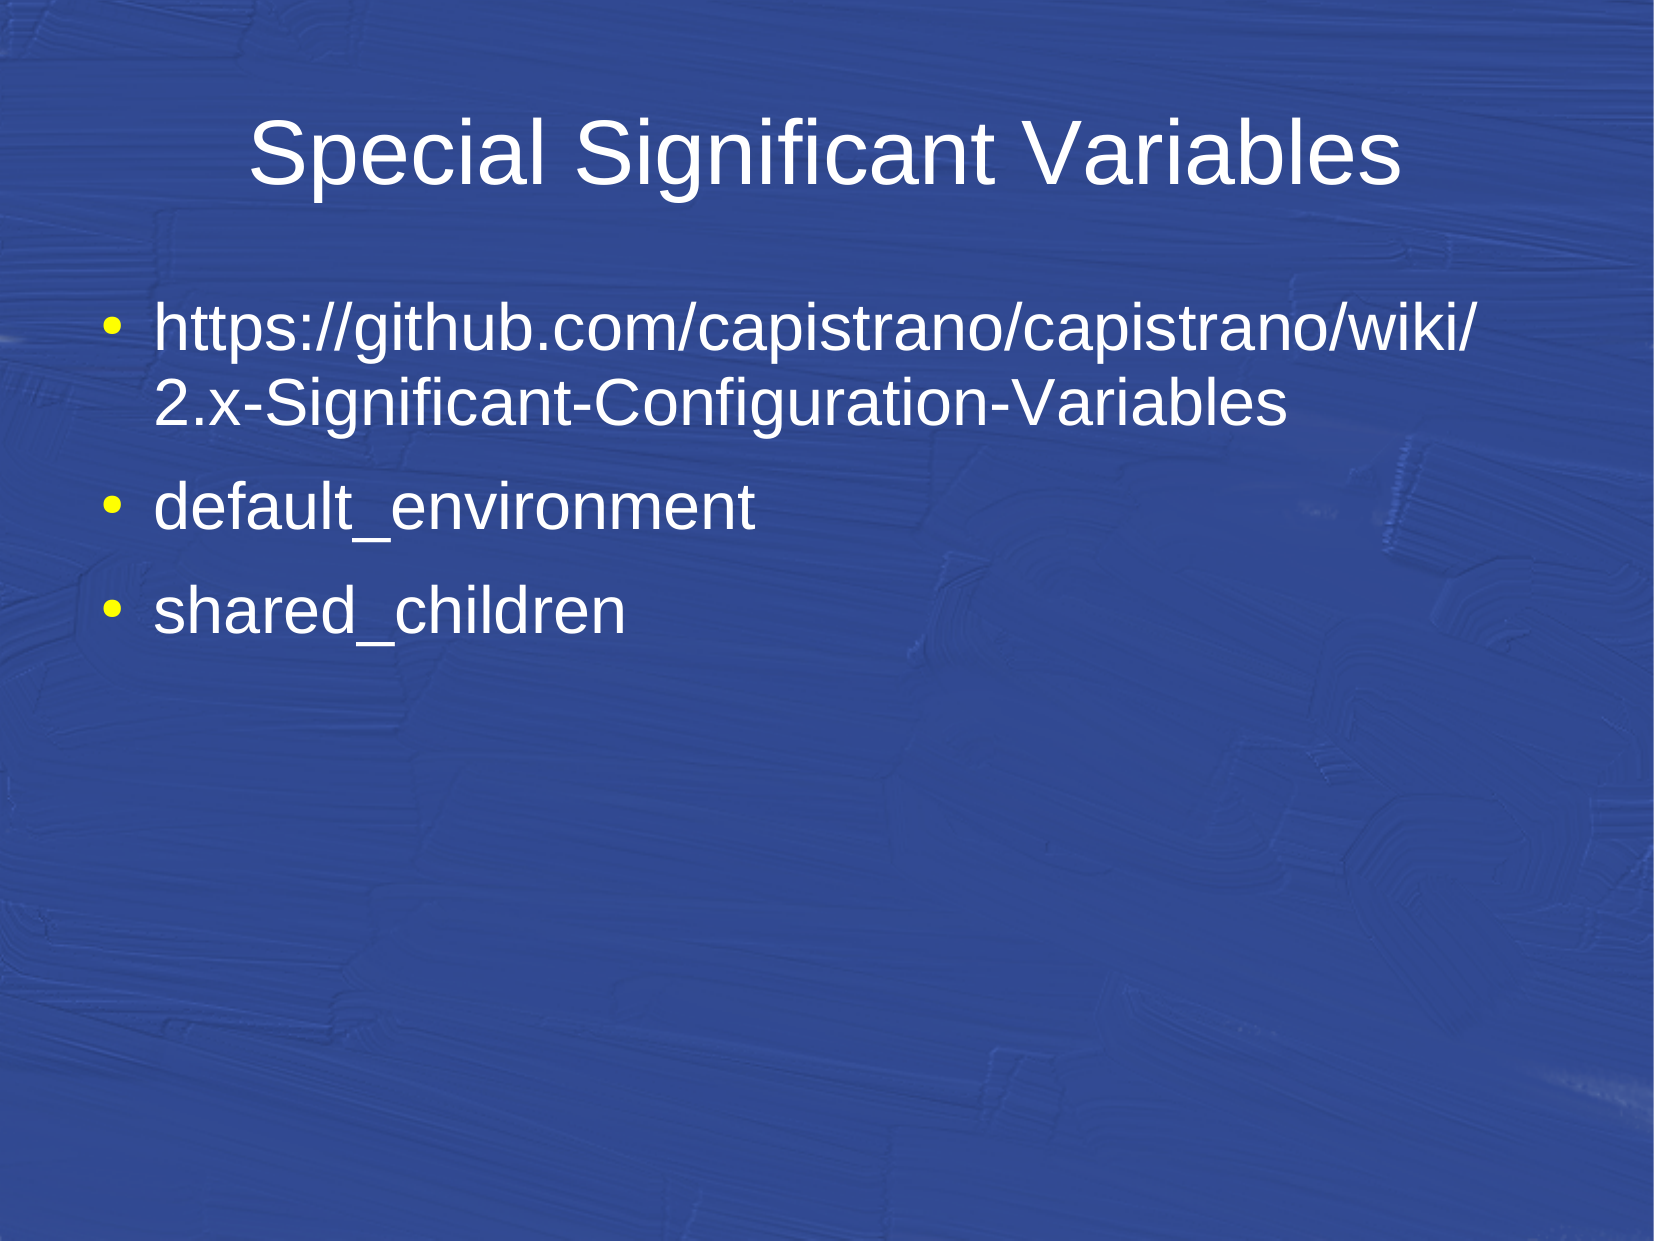

# Special Significant Variables
https://github.com/capistrano/capistrano/wiki/2.x-Significant-Configuration-Variables
default_environment
shared_children